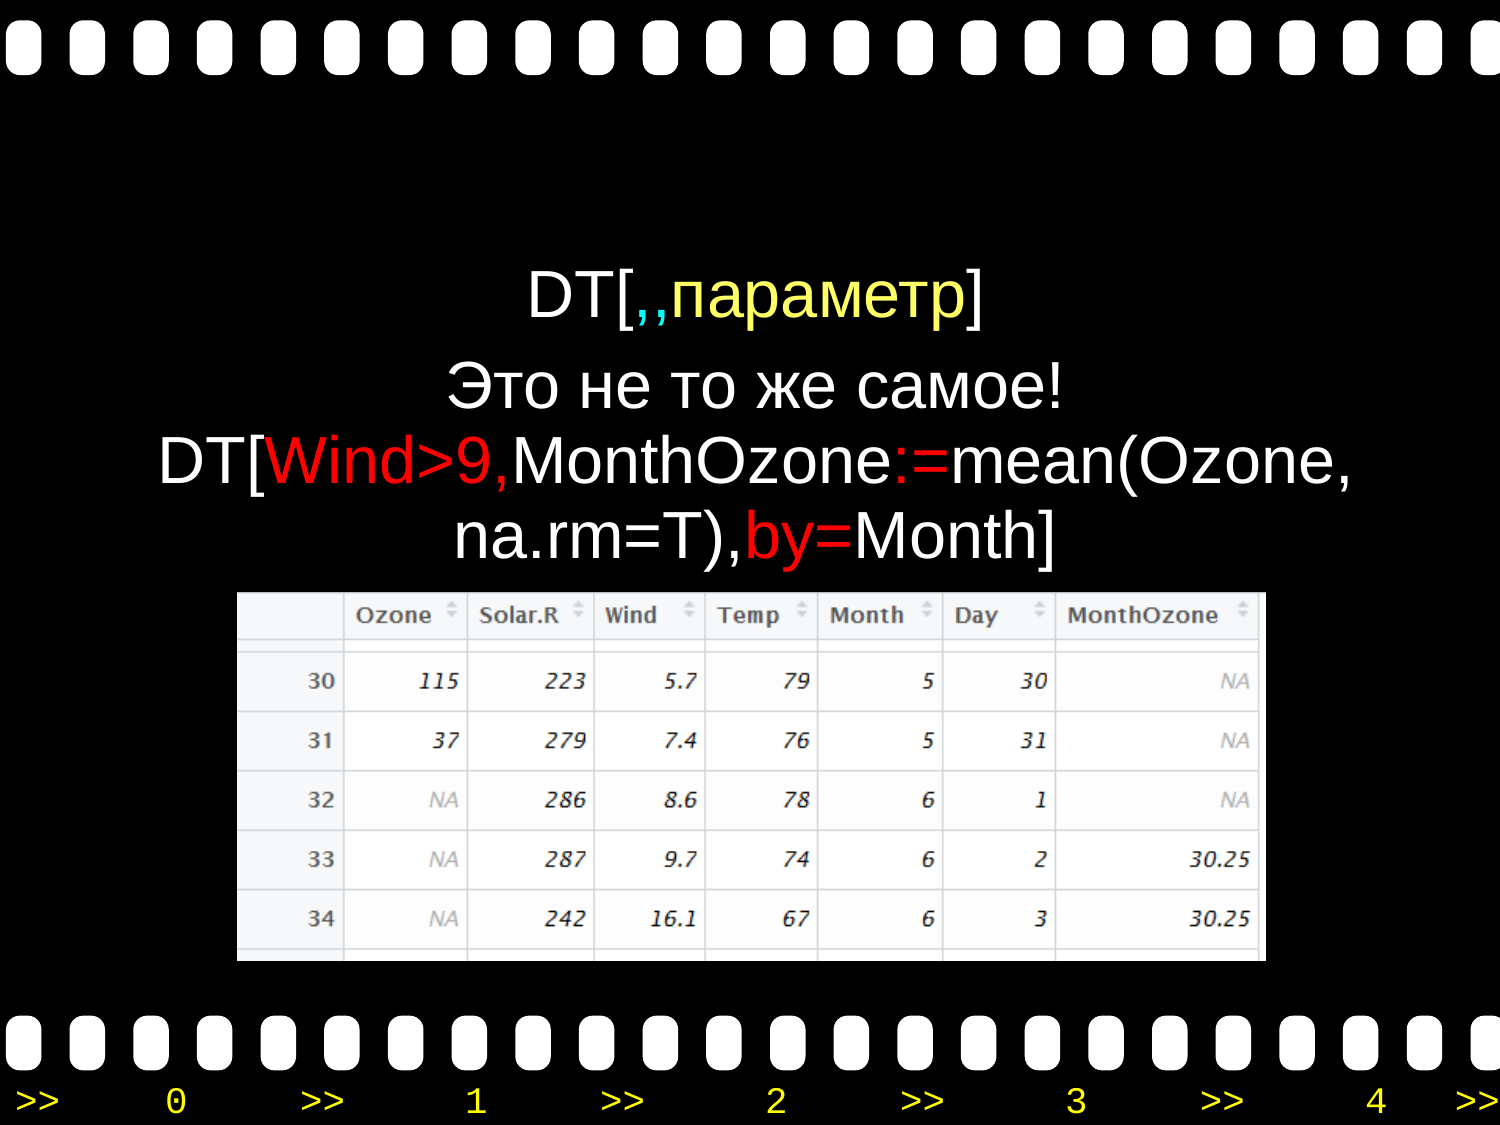

# DT[,,параметр]
Это не то же самое!
DT[Wind>9,MonthOzone:=mean(Ozone,
na.rm=T),by=Month]